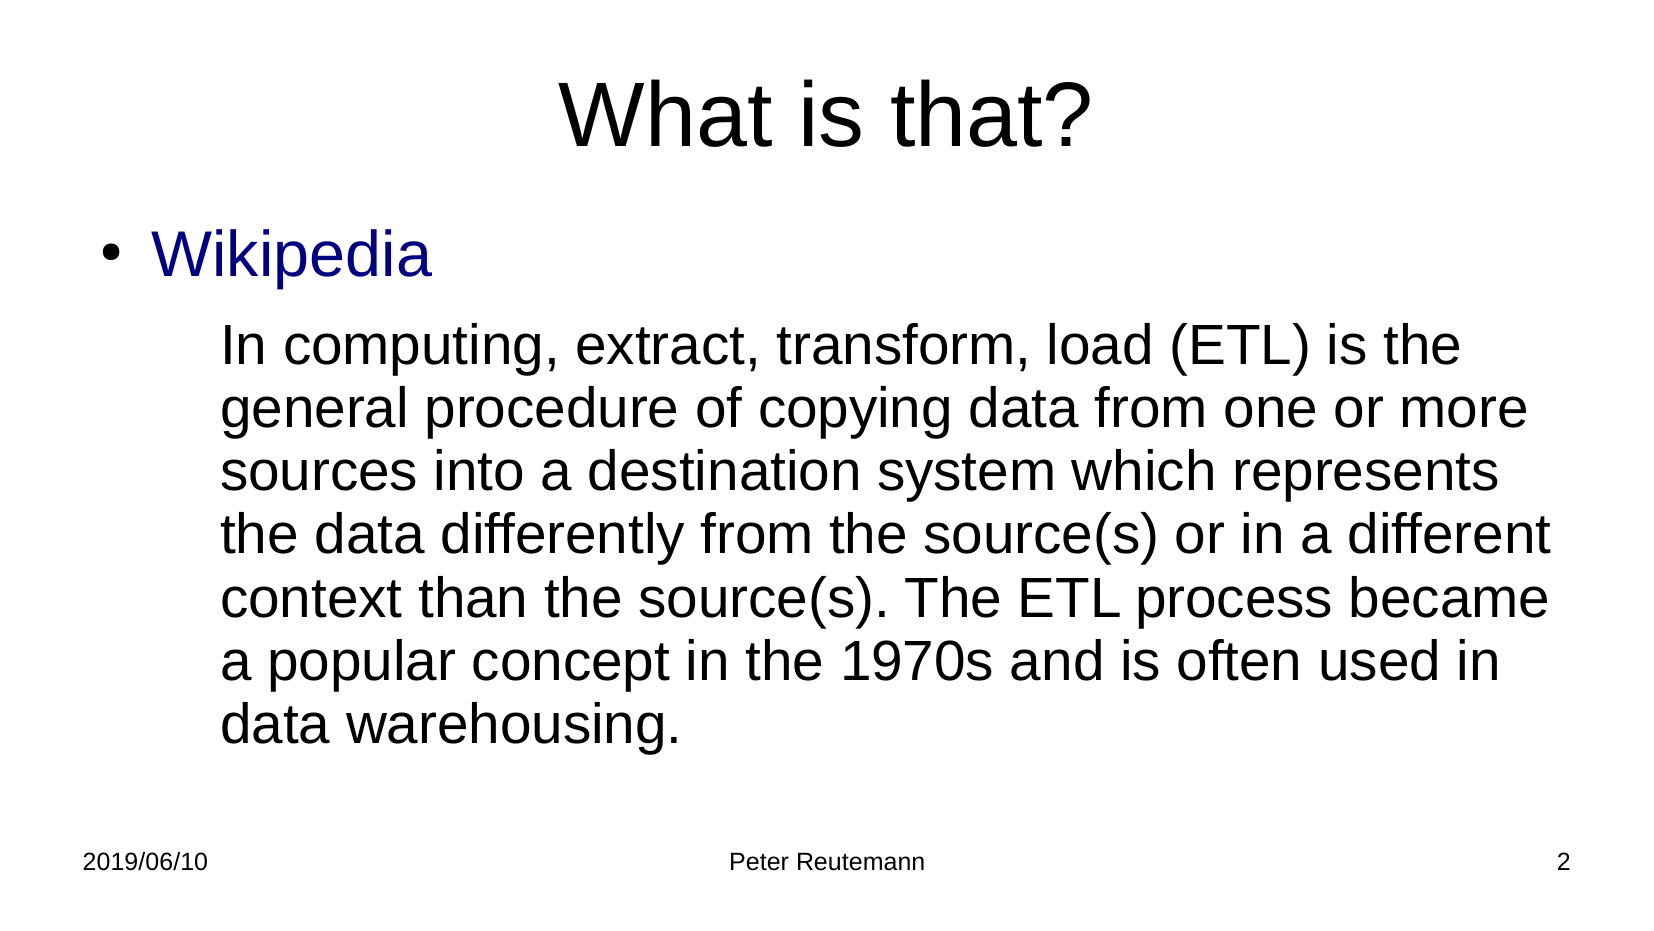

# What is that?
Wikipedia
In computing, extract, transform, load (ETL) is the general procedure of copying data from one or more sources into a destination system which represents the data differently from the source(s) or in a different context than the source(s). The ETL process became a popular concept in the 1970s and is often used in data warehousing.
2019/06/10
Peter Reutemann
2